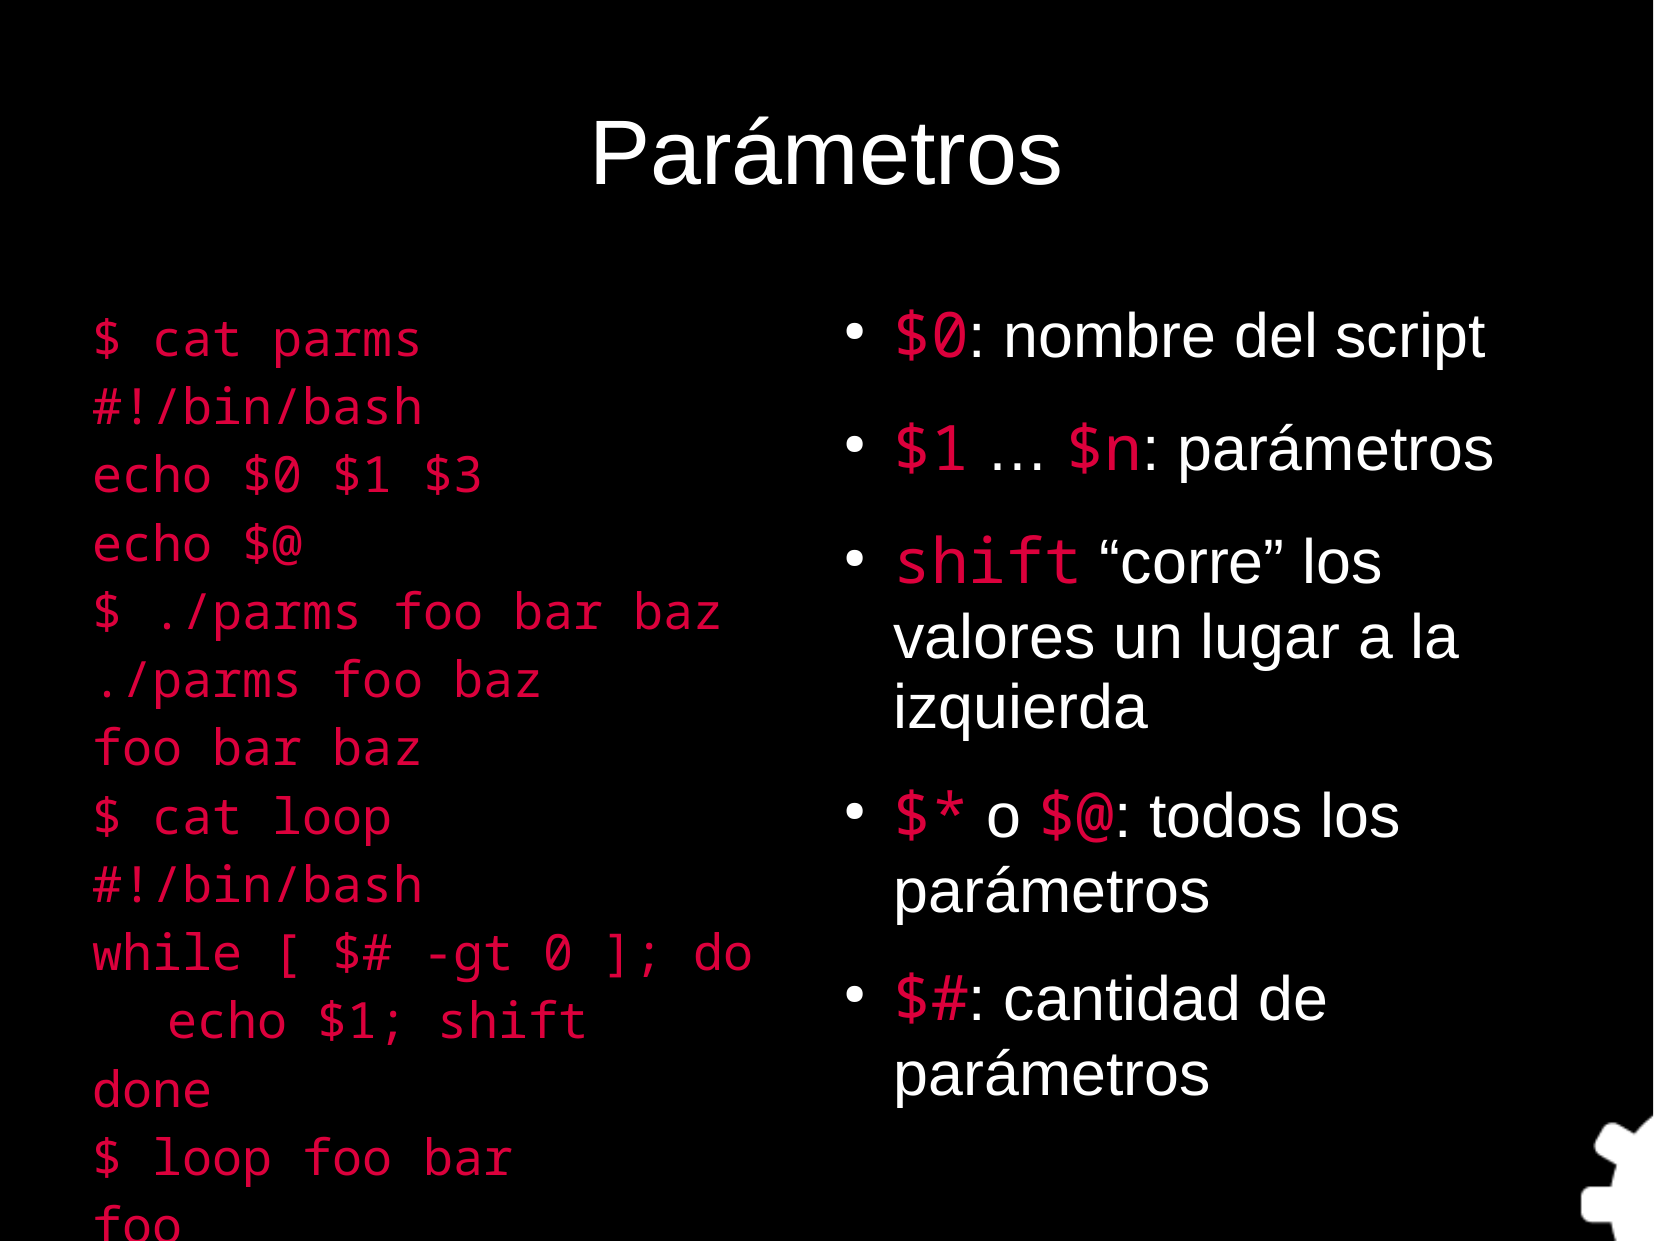

# Parámetros
$0: nombre del script
$1 … $n: parámetros
shift “corre” los valores un lugar a la izquierda
$* o $@: todos los parámetros
$#: cantidad de parámetros
$ cat parms
#!/bin/bash
echo $0 $1 $3
echo $@
$ ./parms foo bar baz
./parms foo baz
foo bar baz
$ cat loop
#!/bin/bash
while [ $# -gt 0 ]; do
	echo $1; shift
done
$ loop foo bar
foo
bar